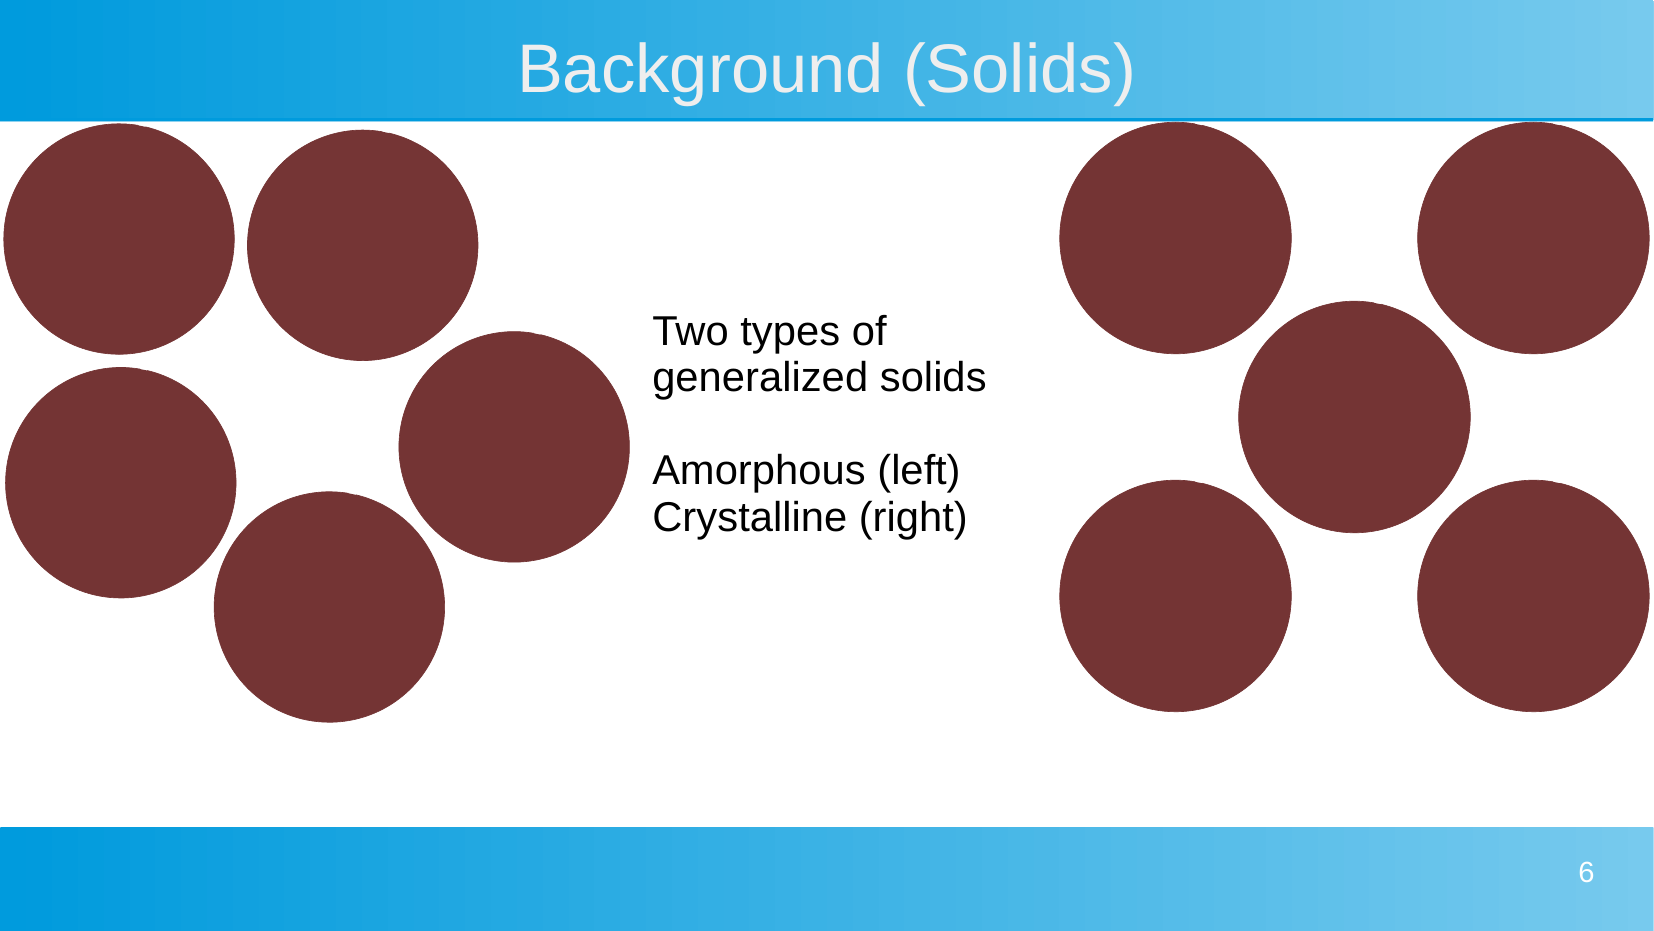

# Background (Solids)
Two types of generalized solids
Amorphous (left)
Crystalline (right)
6